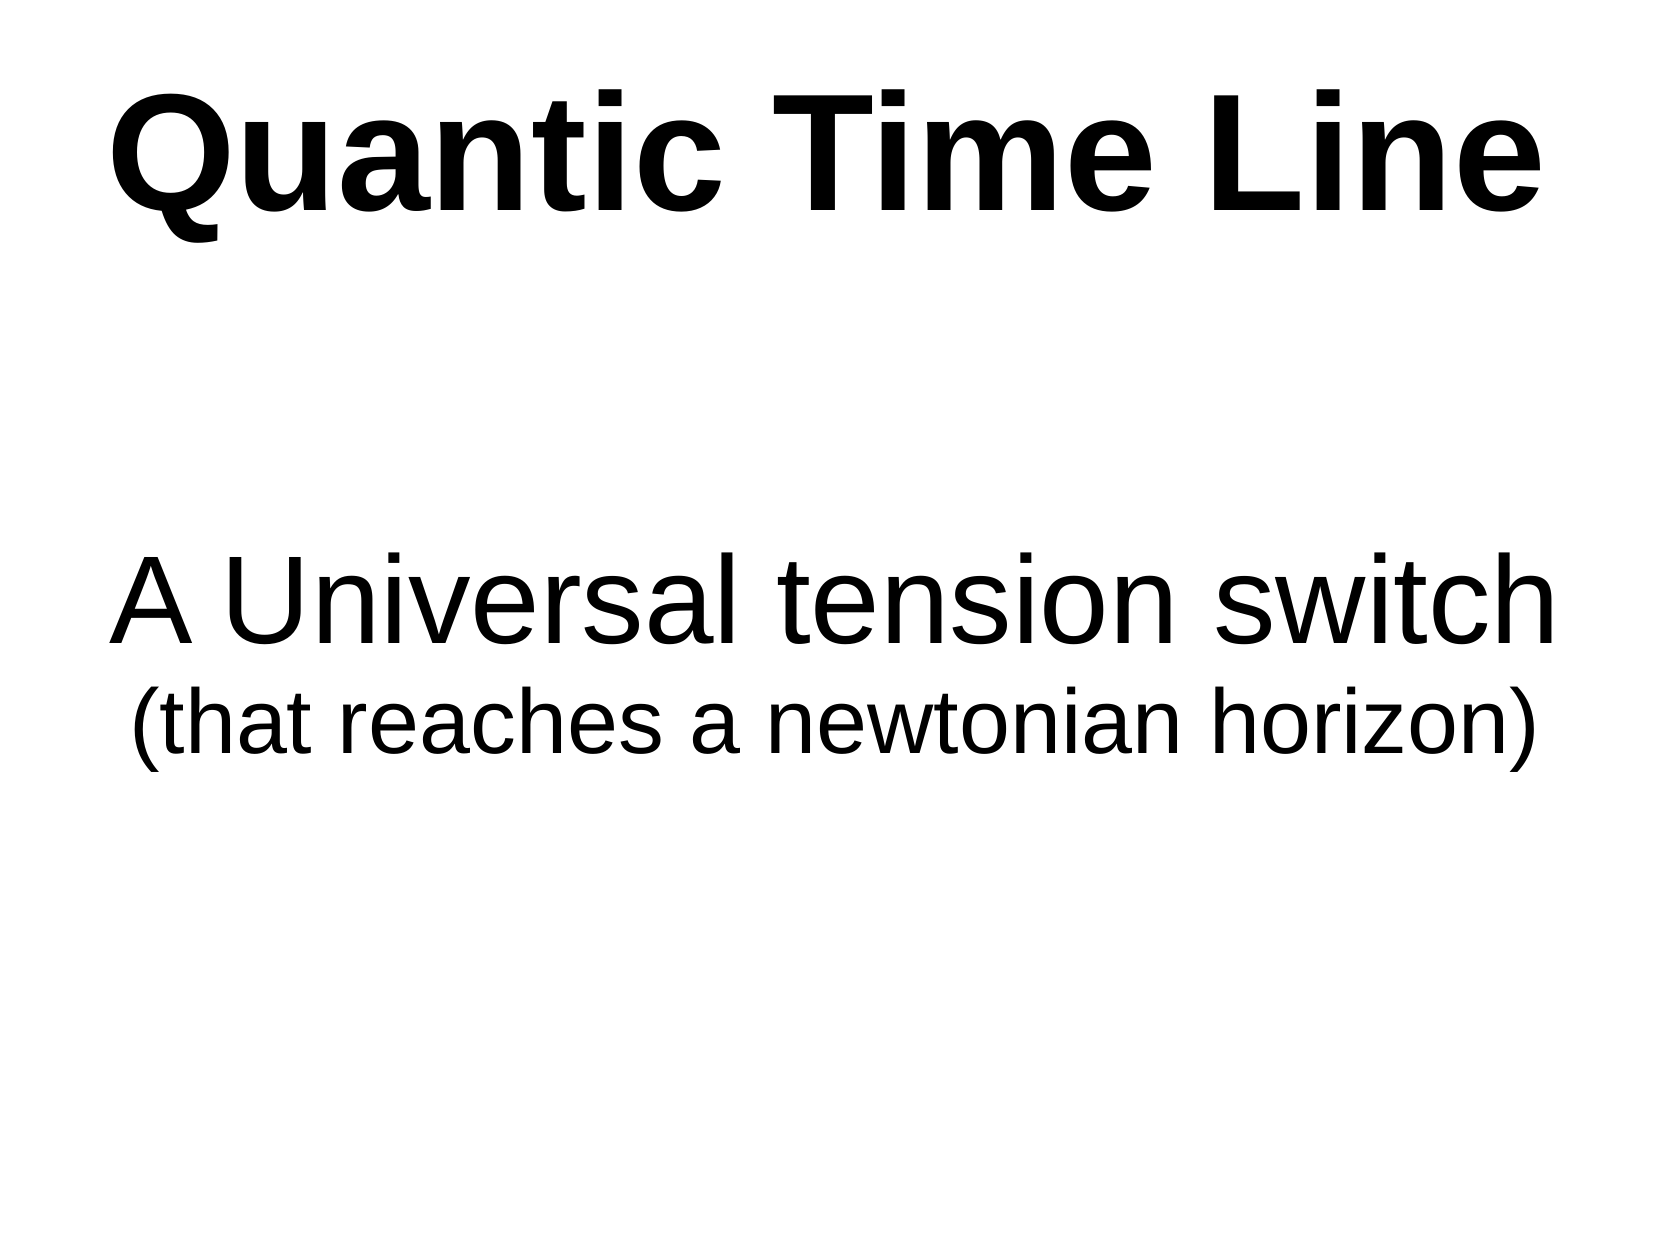

A Universal tension switch
(that reaches a newtonian horizon)
# Quantic Time Line